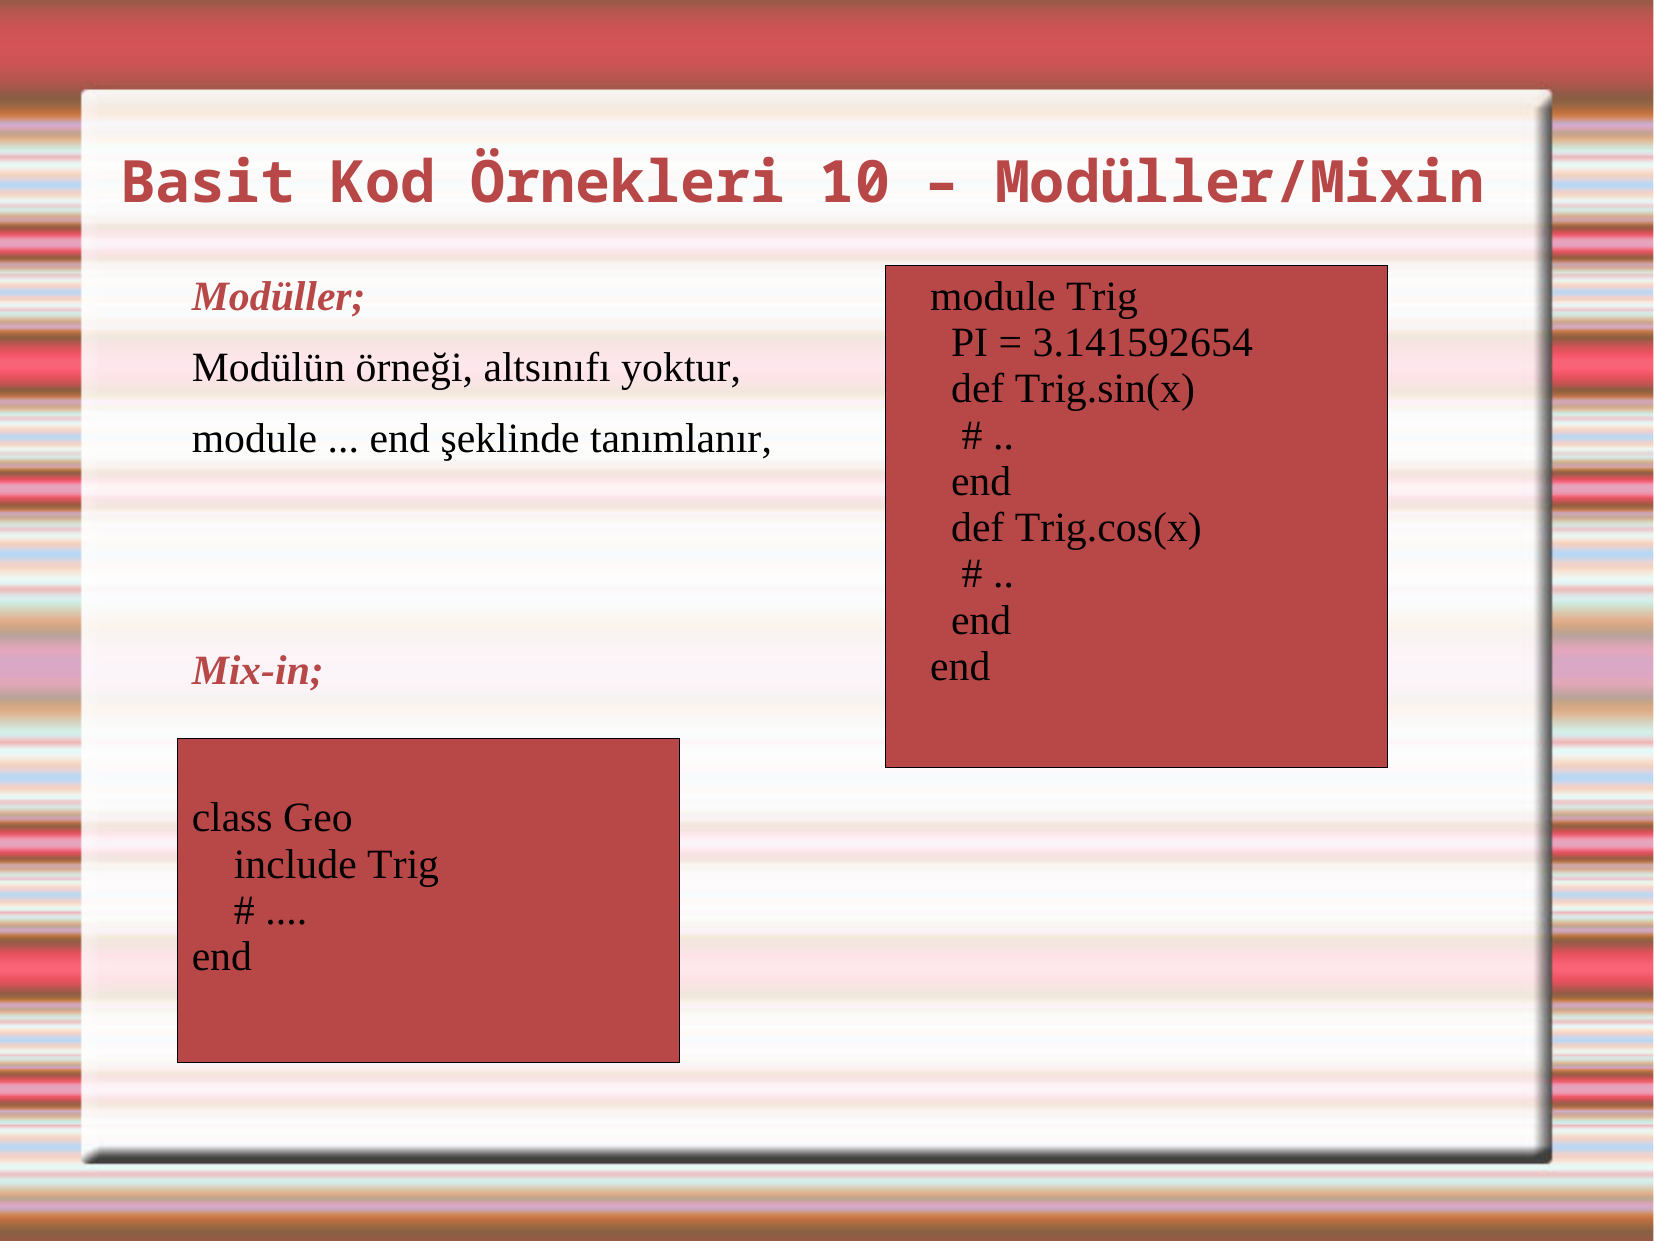

Basit Kod Örnekleri 10 – Modüller/Mixin
module Trig
 PI = 3.141592654
 def Trig.sin(x)
 # ..
 end
 def Trig.cos(x)
 # ..
 end
end
Modüller;
Modülün örneği, altsınıfı yoktur,
module ... end şeklinde tanımlanır,
Mix-in;
class Geo
 include Trig
 # ....
end